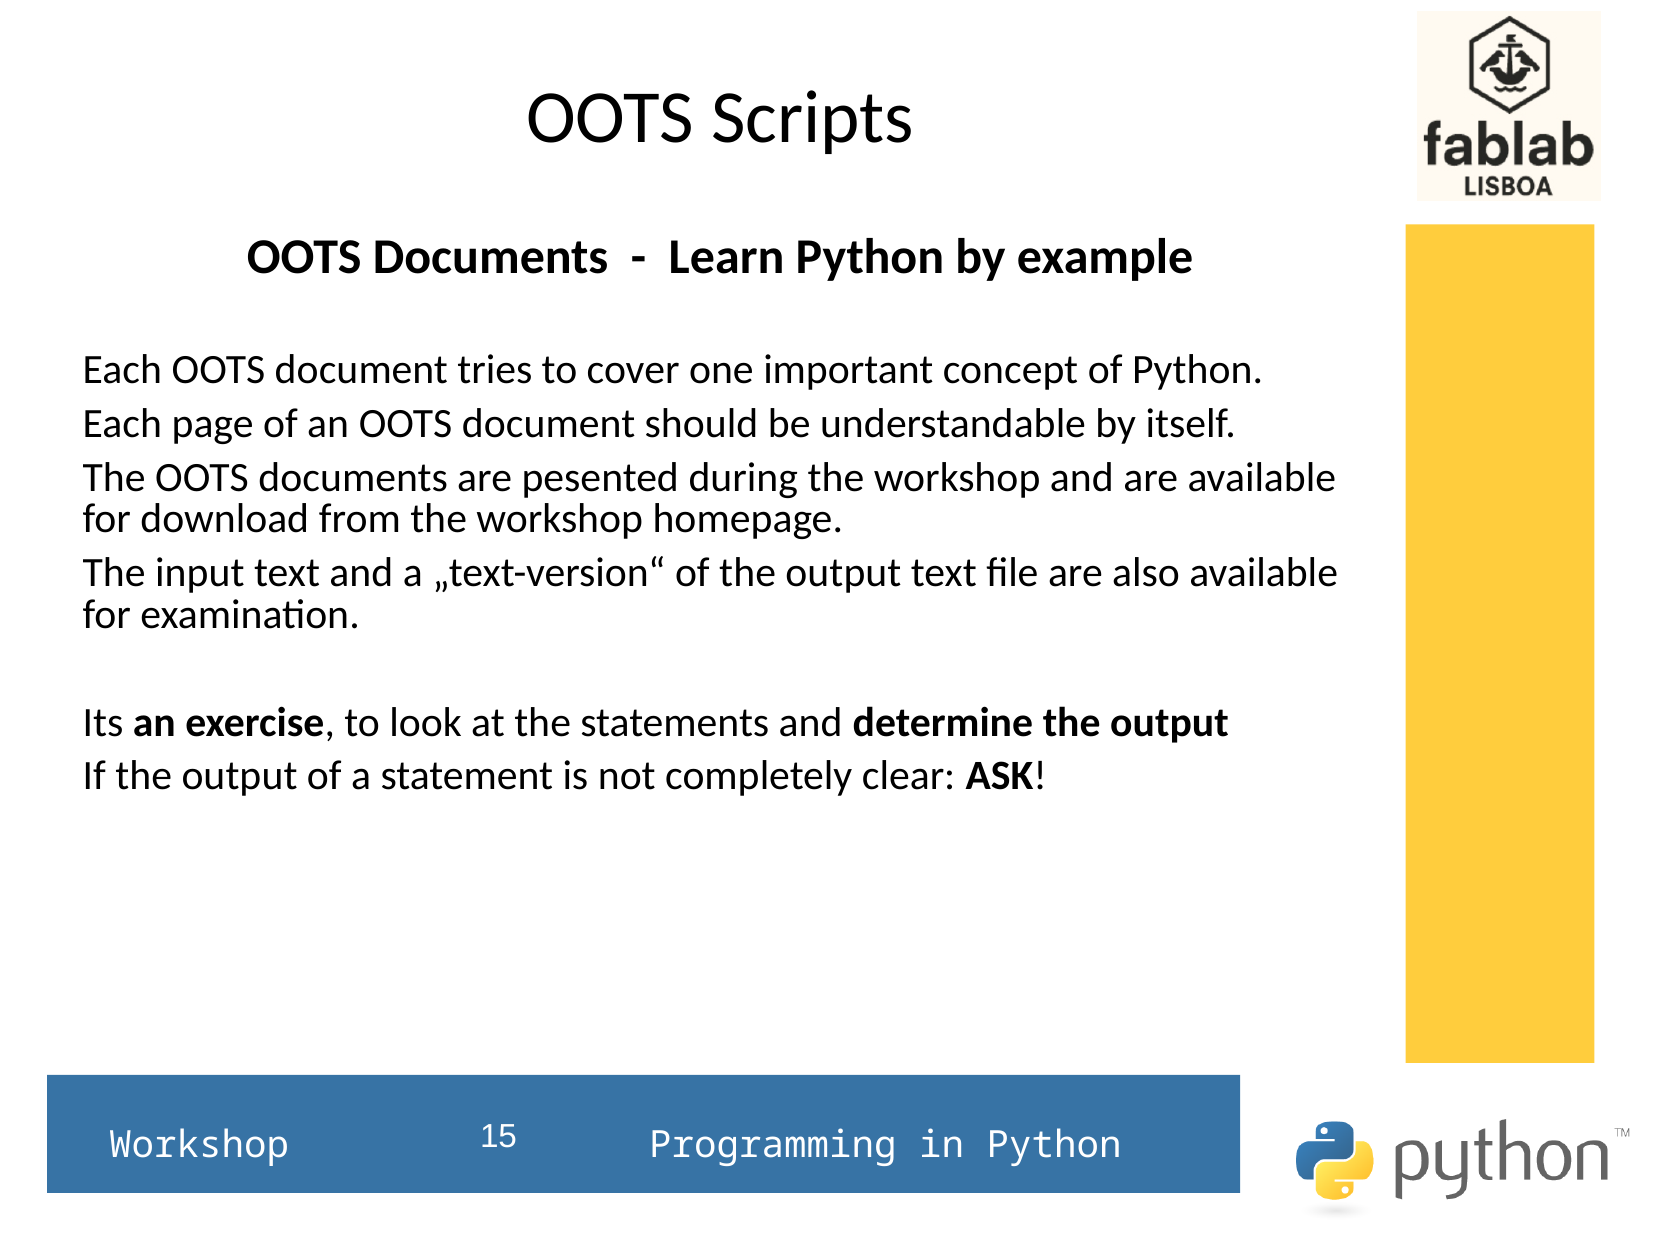

# OOTS Scripts
OOTS Documents - Learn Python by example
Each OOTS document tries to cover one important concept of Python.
Each page of an OOTS document should be understandable by itself.
The OOTS documents are pesented during the workshop and are available for download from the workshop homepage.
The input text and a „text-version“ of the output text file are also available for examination.
Its an exercise, to look at the statements and determine the output
If the output of a statement is not completely clear: ASK!
Workshop Programming in Python